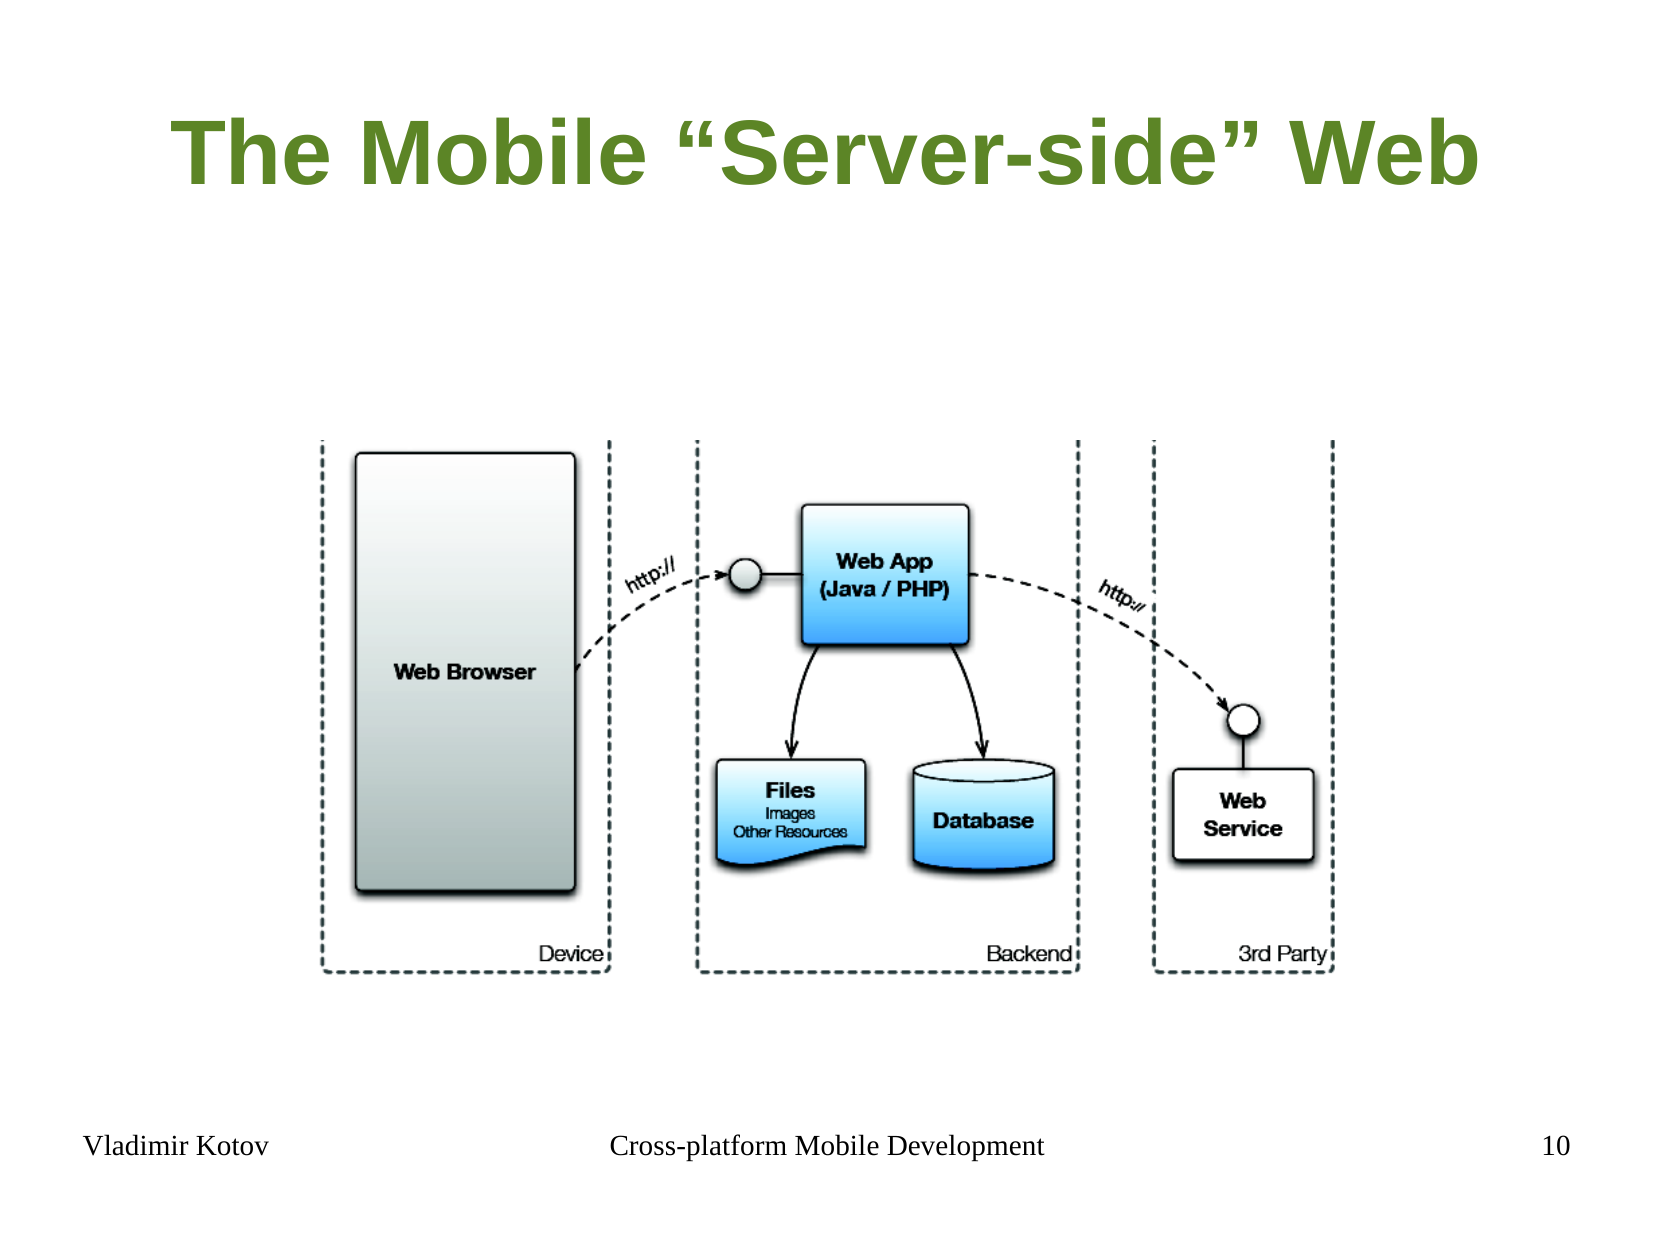

# The Mobile “Server-side” Web
Vladimir Kotov
Cross-platform Mobile Development
10